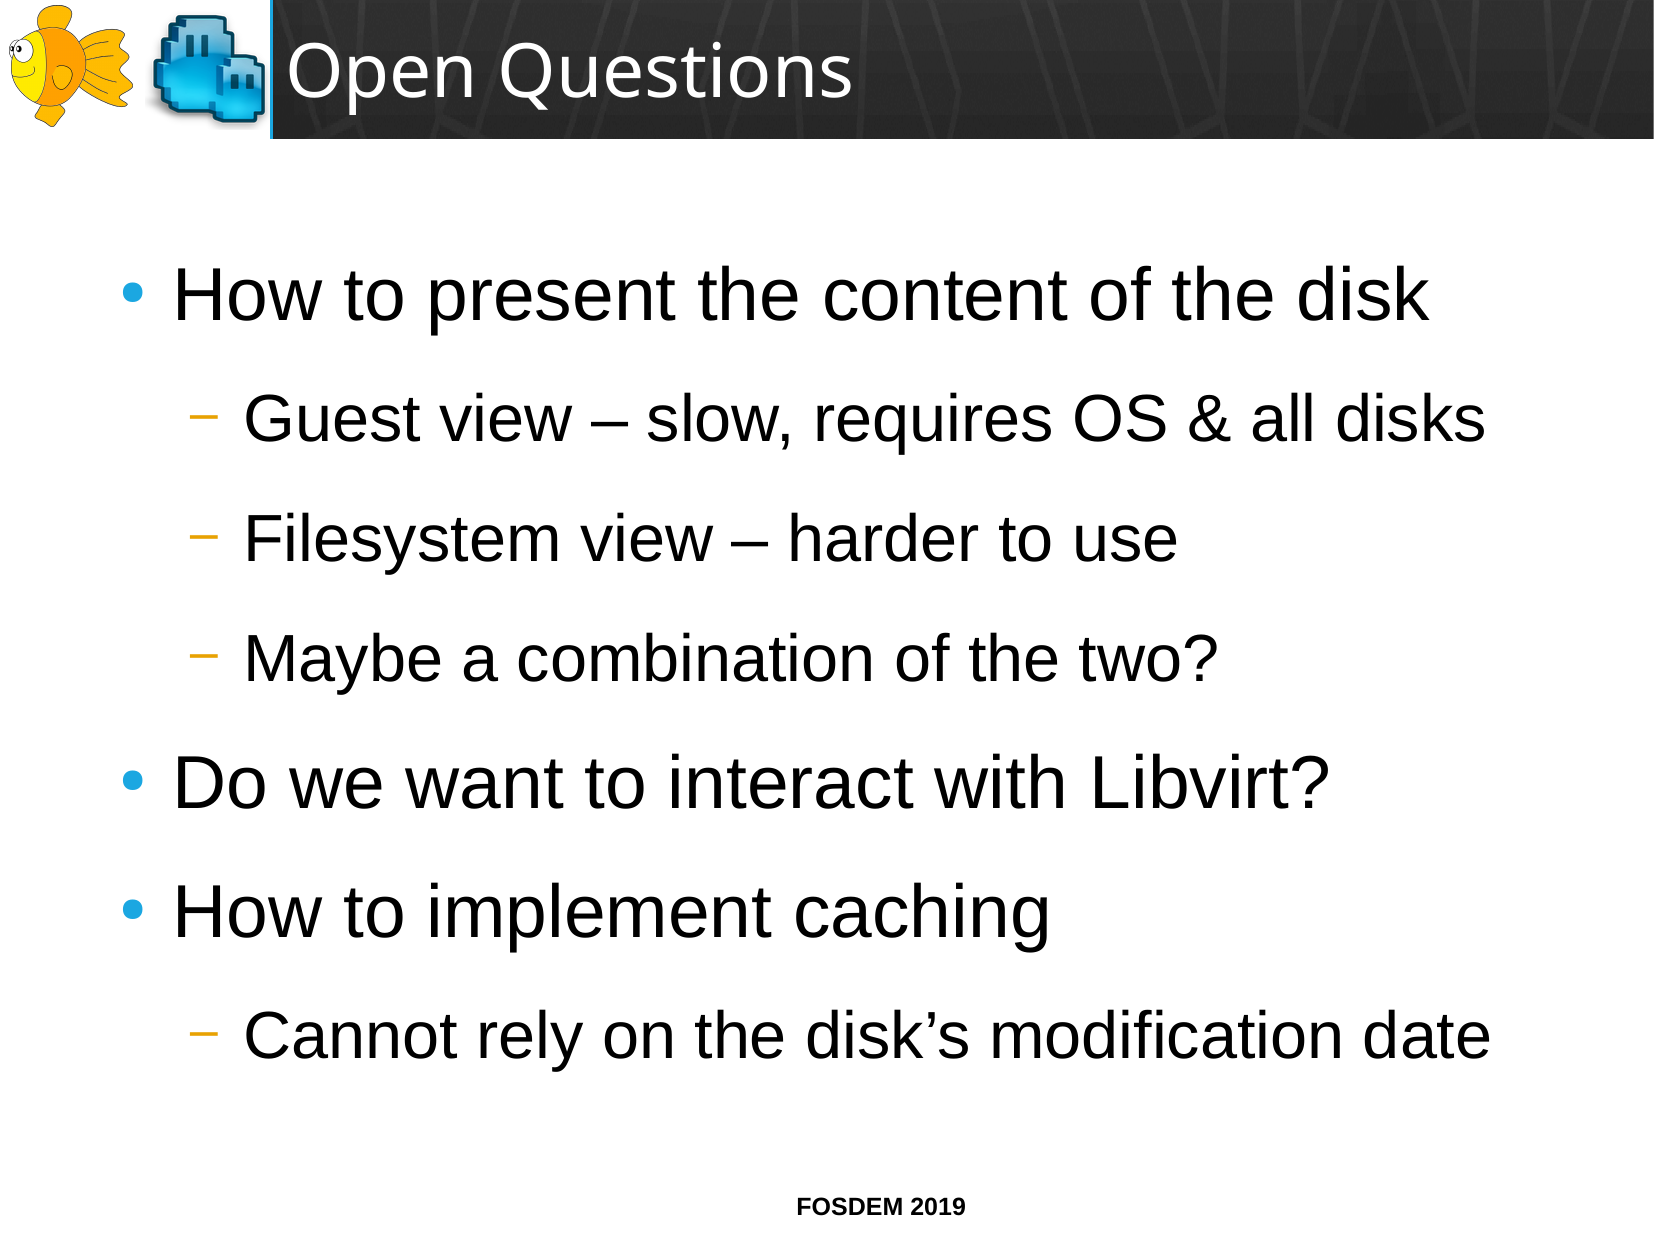

# Open Questions
How to present the content of the disk
Guest view – slow, requires OS & all disks
Filesystem view – harder to use
Maybe a combination of the two?
Do we want to interact with Libvirt?
How to implement caching
Cannot rely on the disk’s modification date